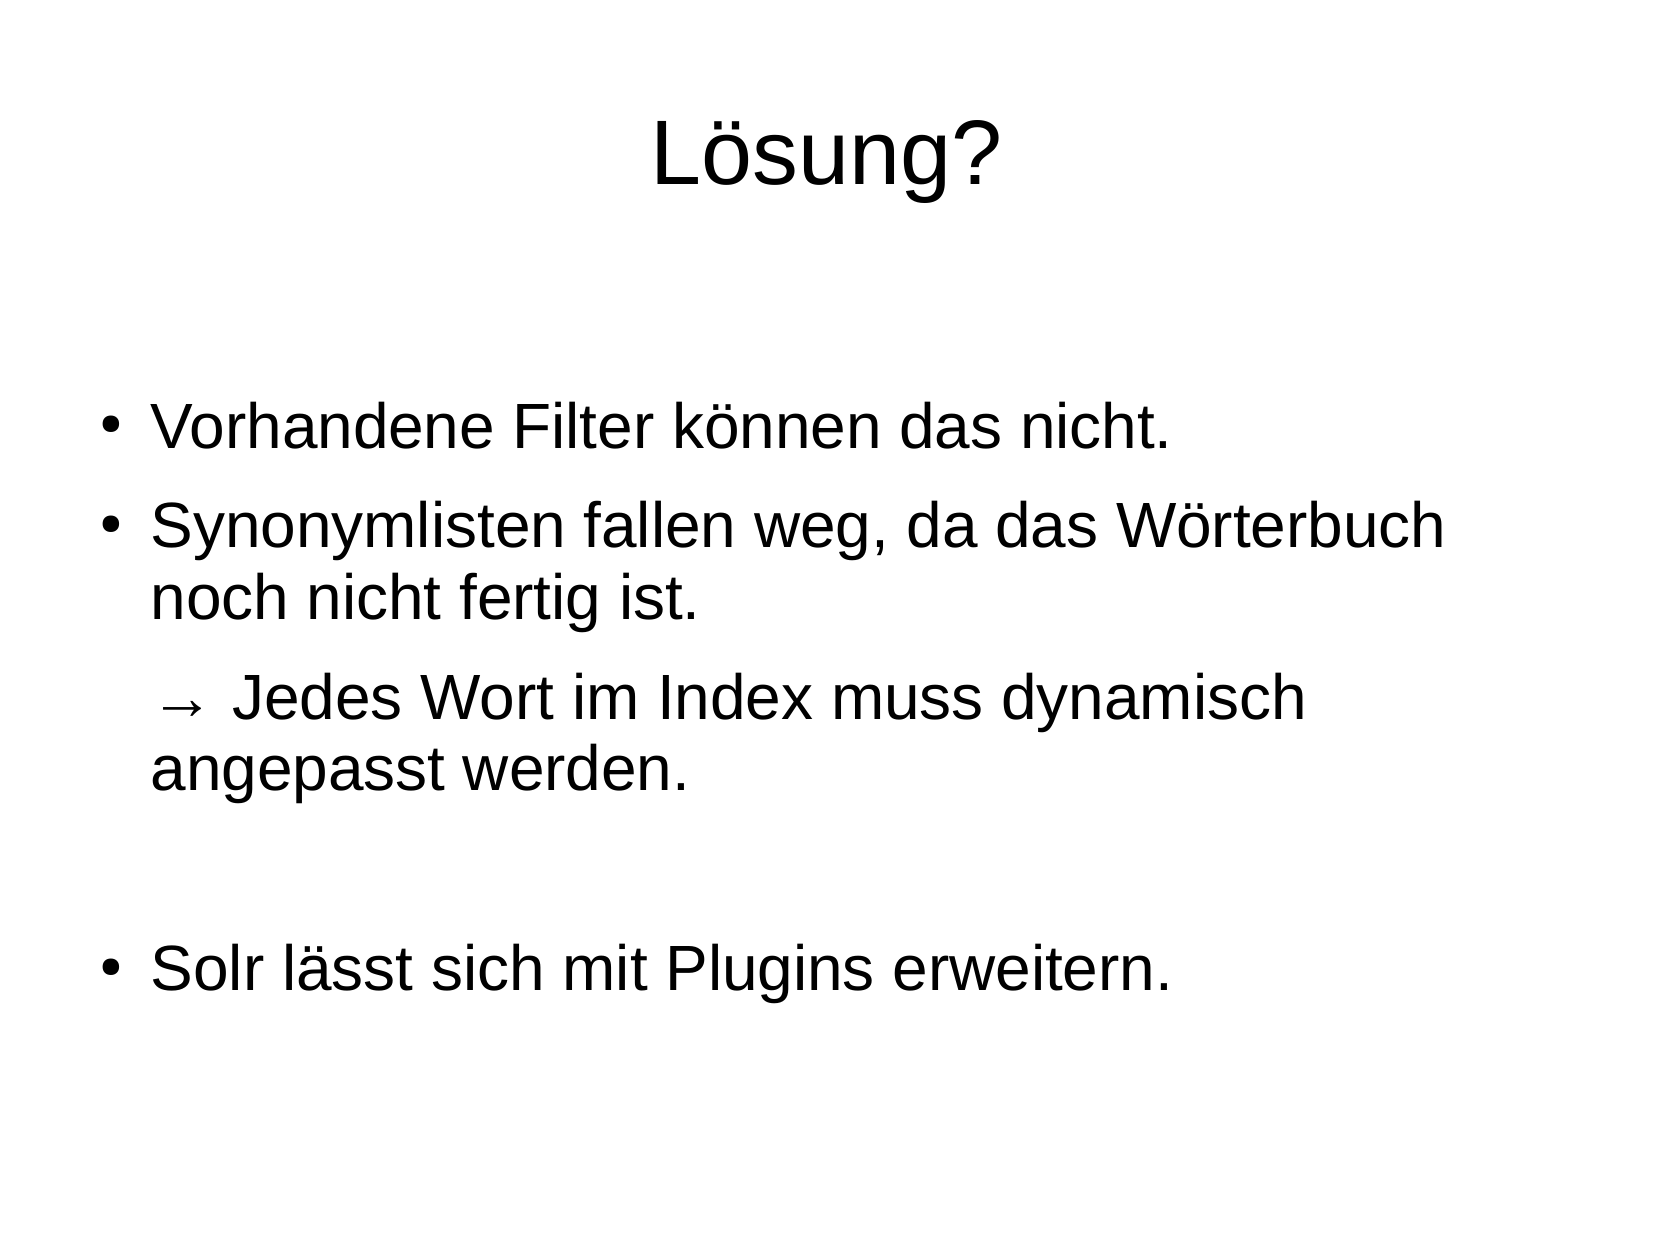

# Lösung?
Vorhandene Filter können das nicht.
Synonymlisten fallen weg, da das Wörterbuch noch nicht fertig ist.
→ Jedes Wort im Index muss dynamisch angepasst werden.
Solr lässt sich mit Plugins erweitern.